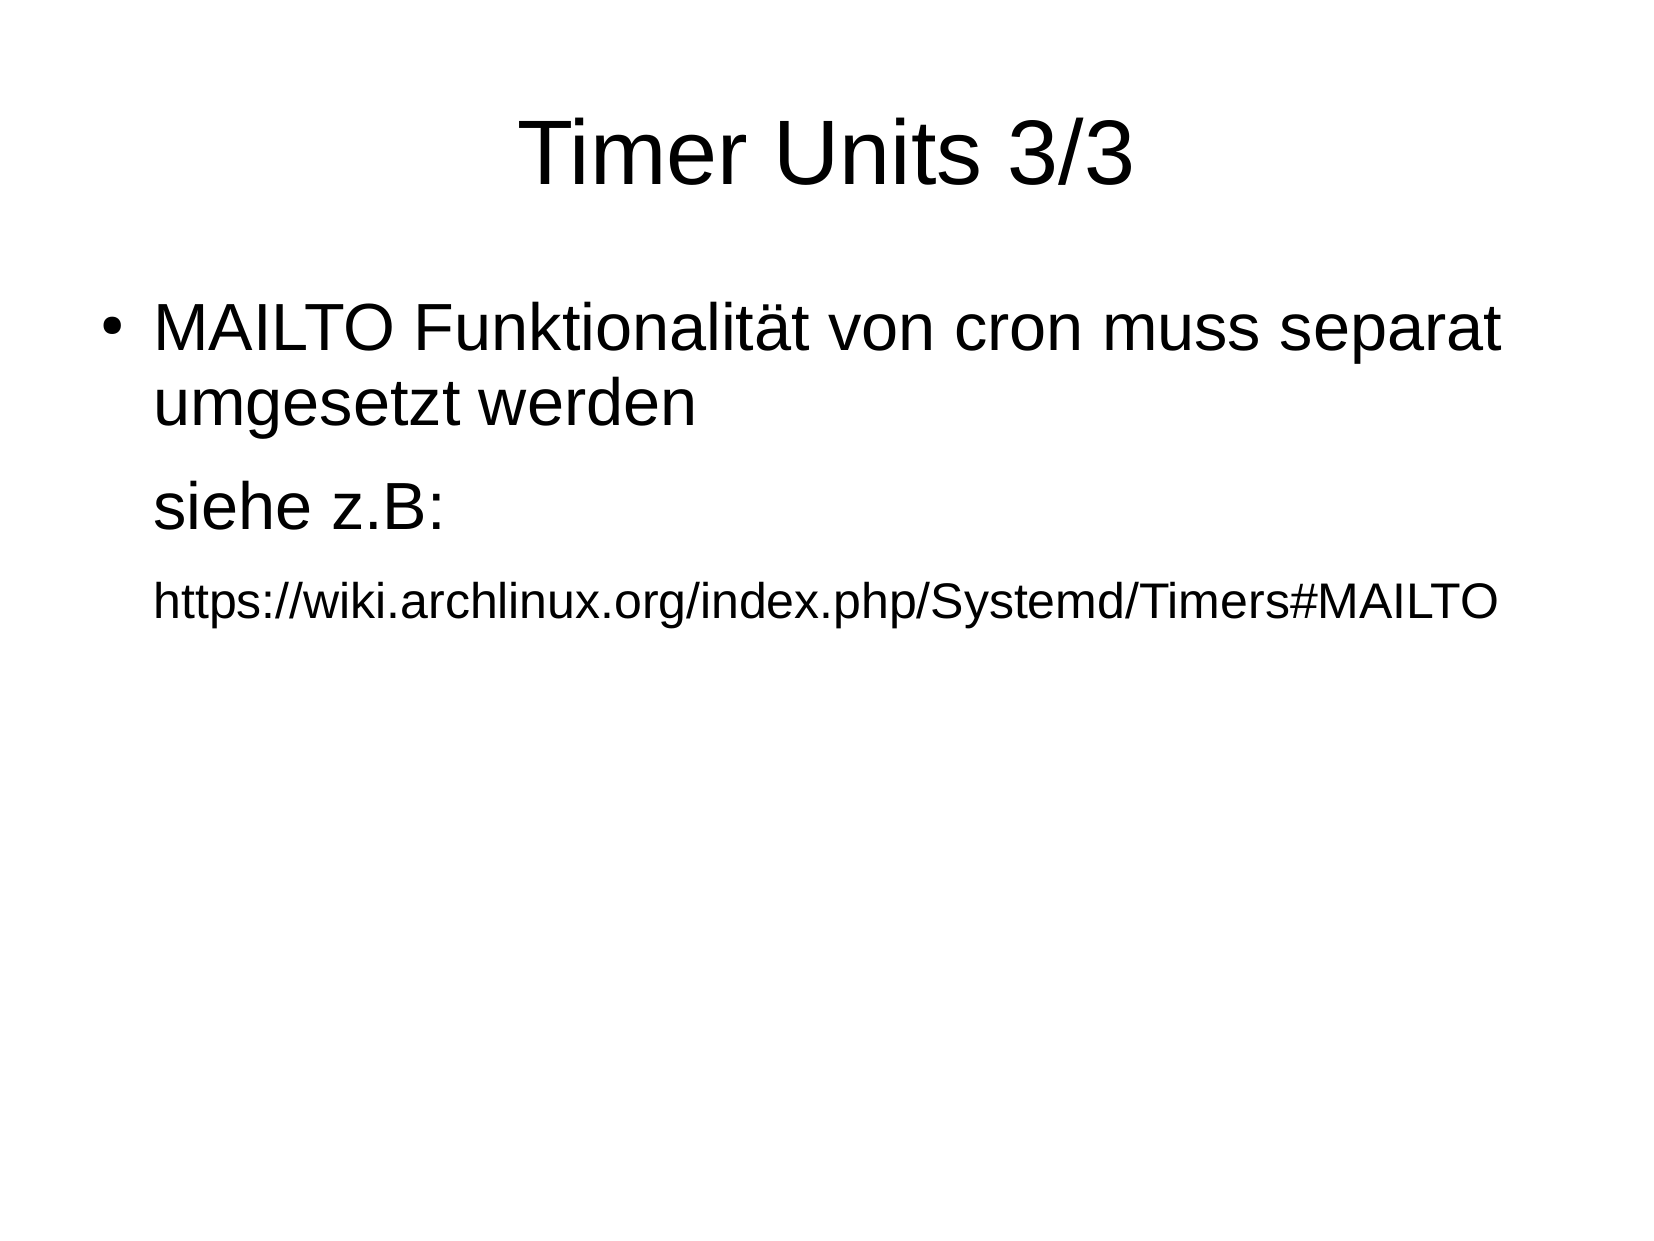

# Timer Units 3/3
MAILTO Funktionalität von cron muss separat umgesetzt werden
siehe z.B:
https://wiki.archlinux.org/index.php/Systemd/Timers#MAILTO